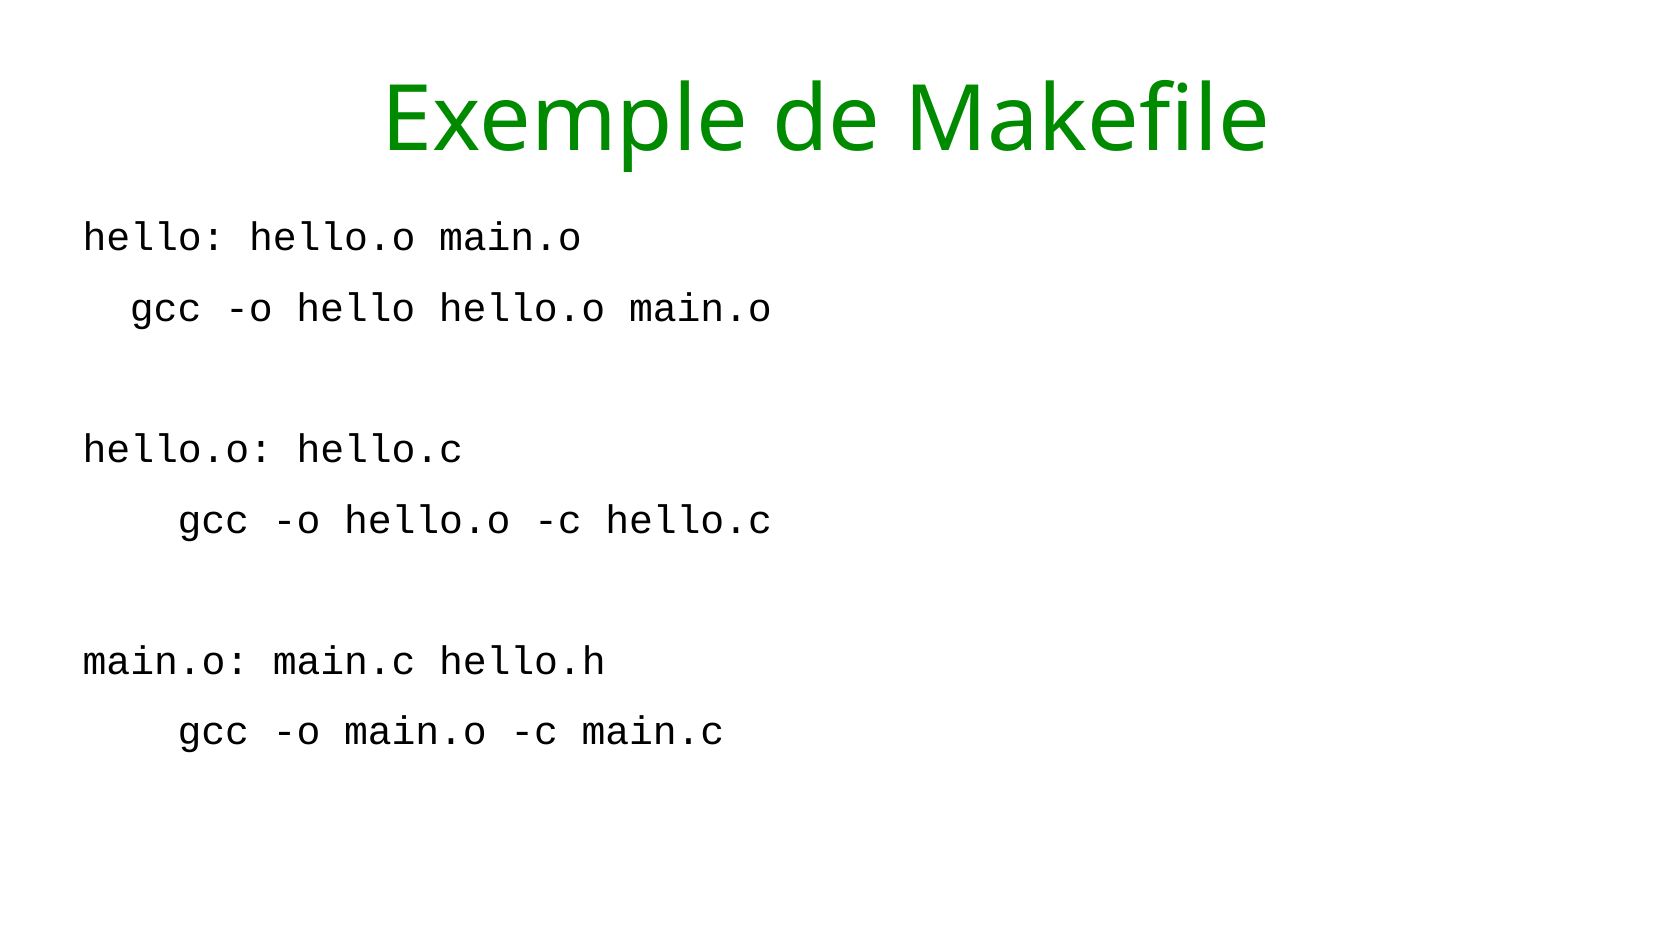

# Exemple de Makefile
hello: hello.o main.o
 gcc -o hello hello.o main.o
hello.o: hello.c
 gcc -o hello.o -c hello.c
main.o: main.c hello.h
 gcc -o main.o -c main.c